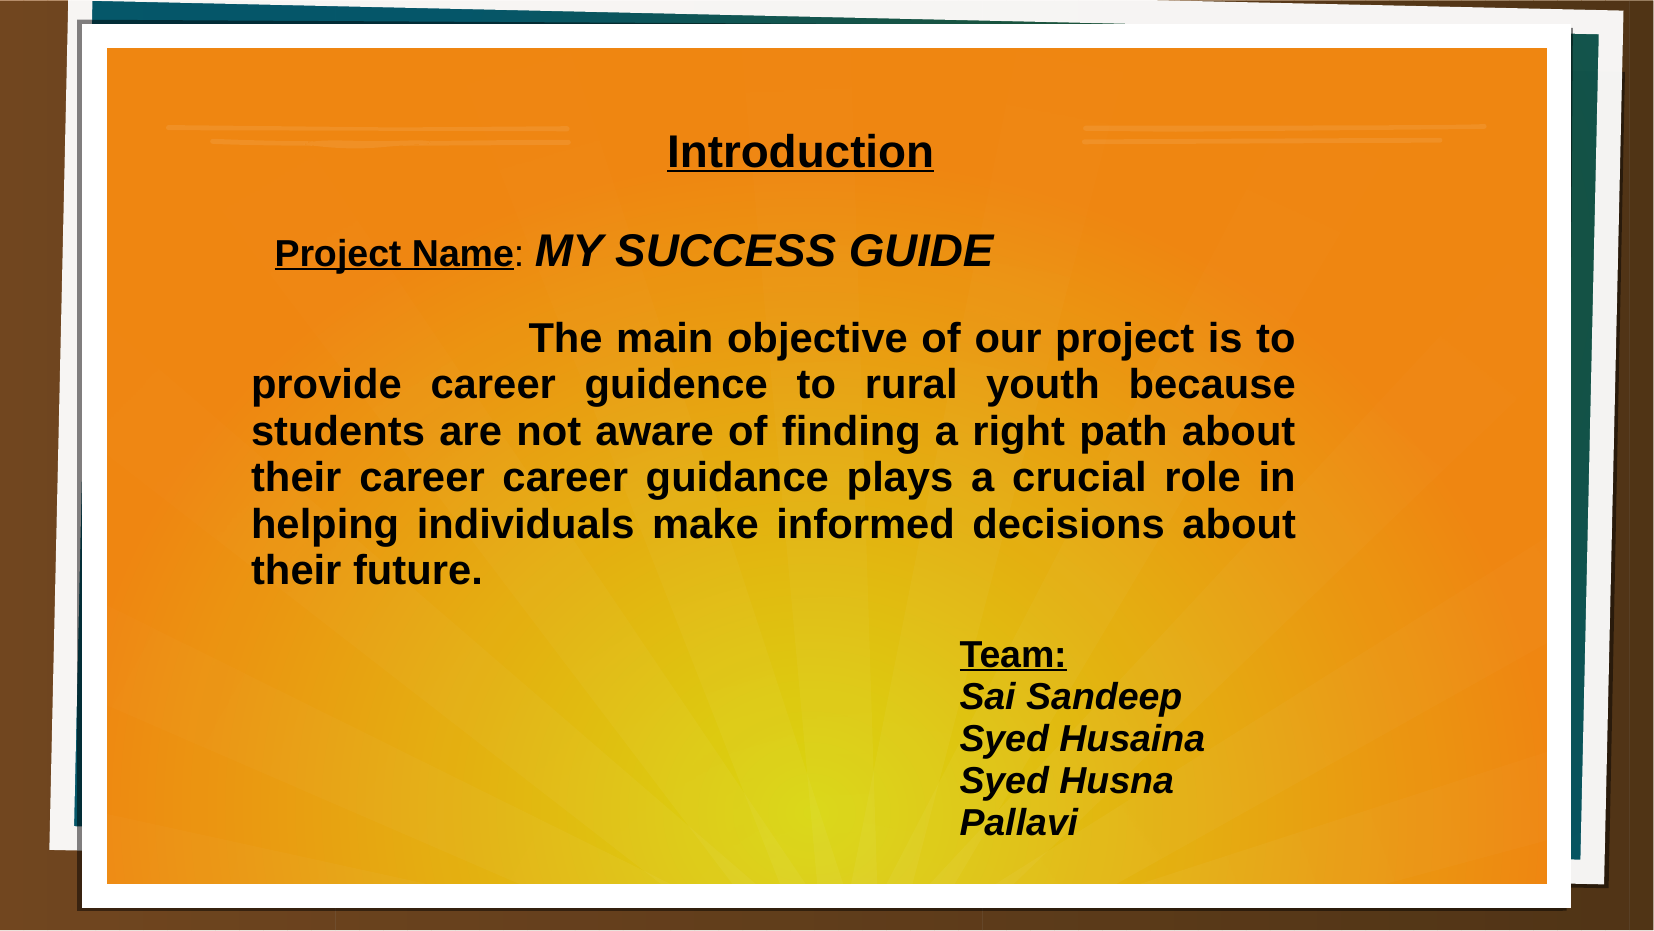

Introduction
Project Name: MY SUCCESS GUIDE
 The main objective of our project is to provide career guidence to rural youth because students are not aware of finding a right path about their career career guidance plays a crucial role in helping individuals make informed decisions about their future.
Team:
Sai Sandeep
Syed Husaina
Syed Husna
Pallavi